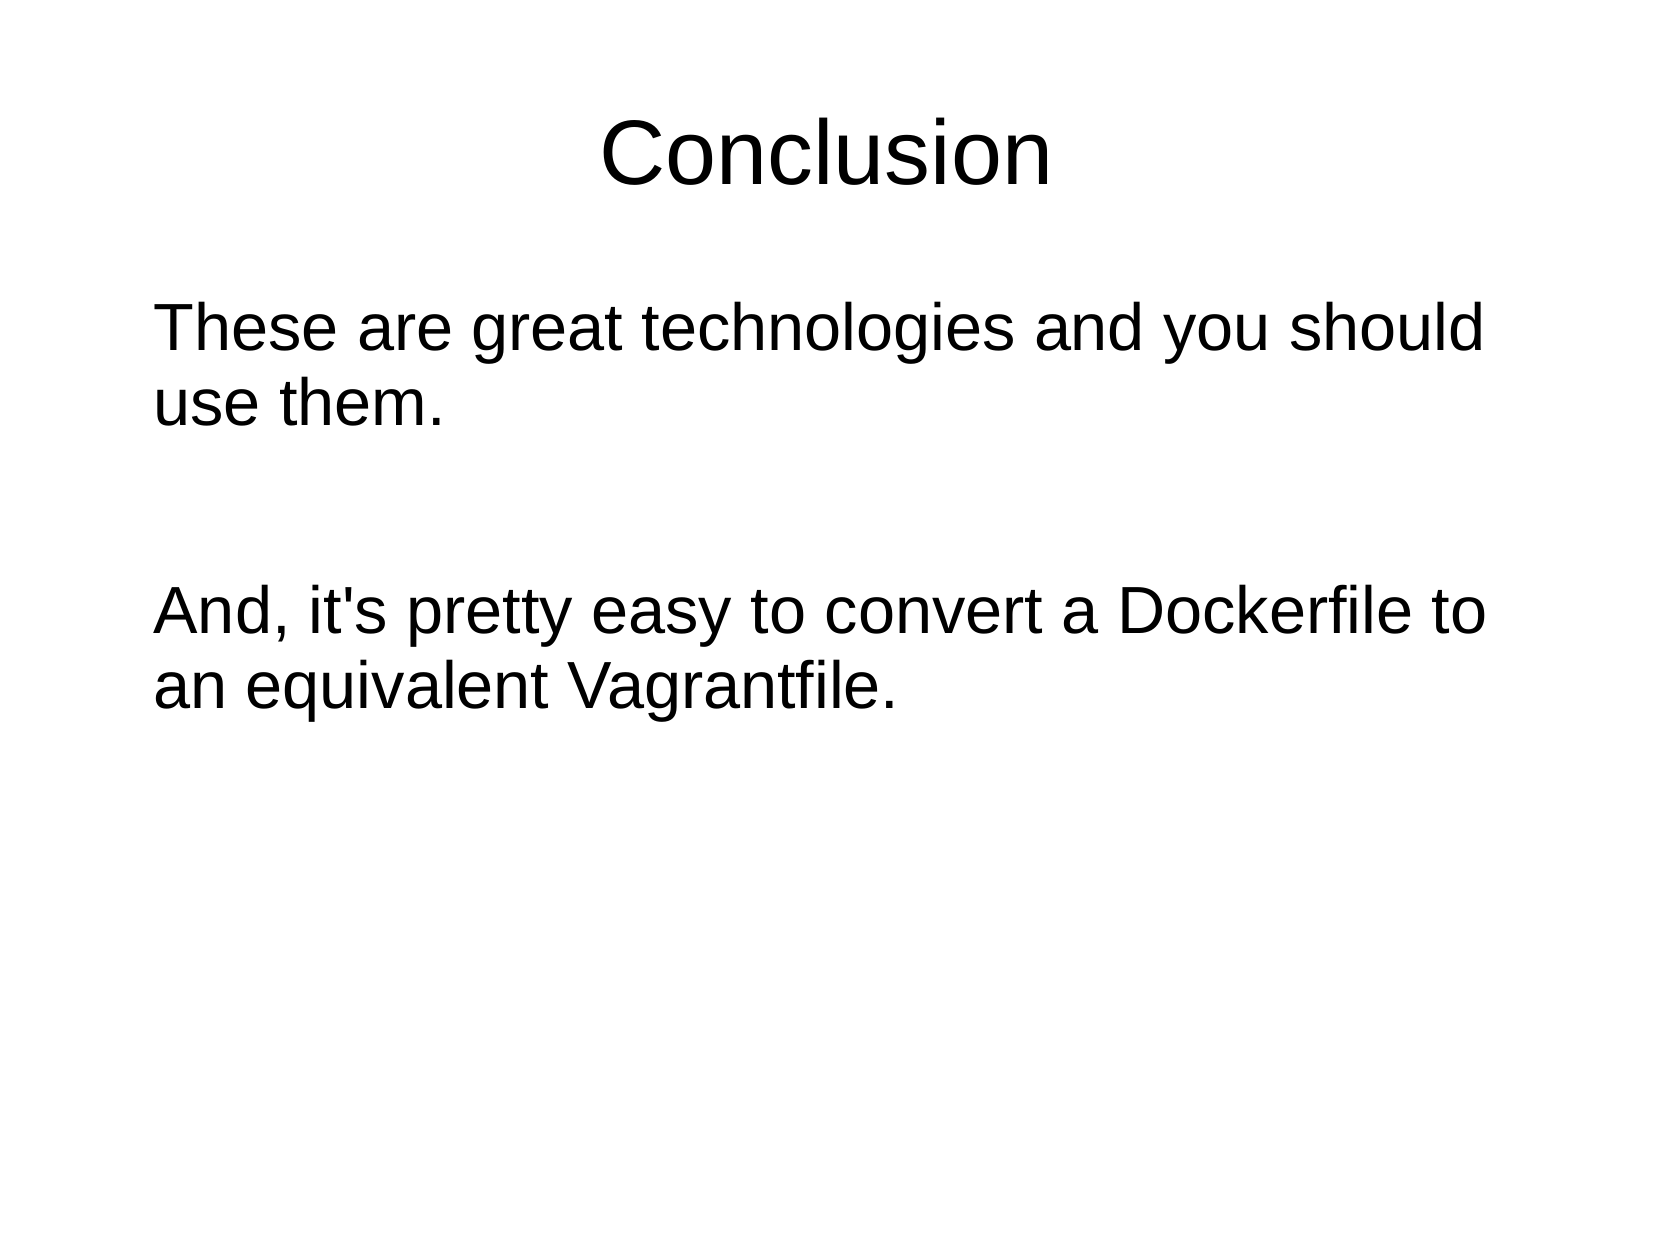

# Conclusion
These are great technologies and you should use them.
And, it's pretty easy to convert a Dockerfile to an equivalent Vagrantfile.